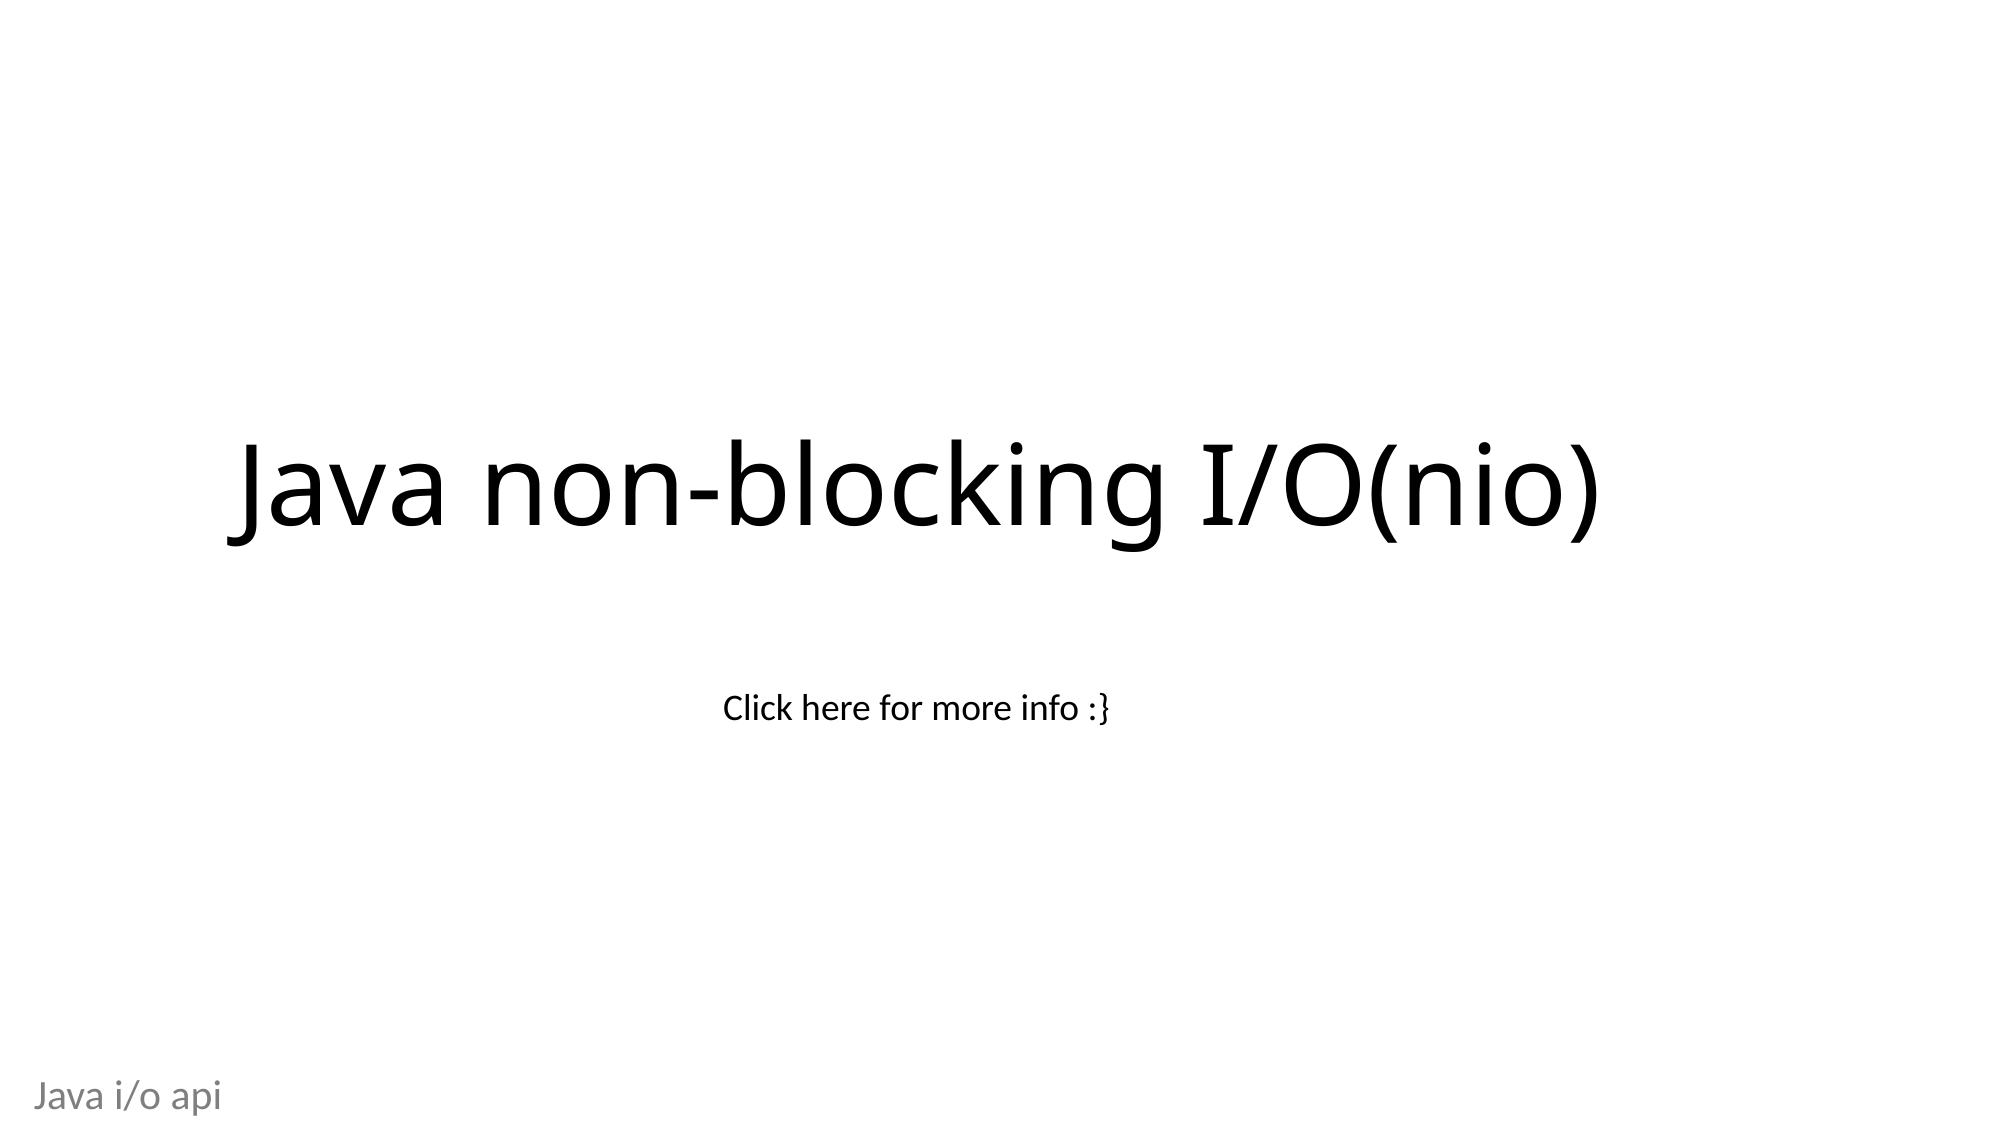

Java non-blocking I/O(nio)
Click here for more info :}
# Java i/o api